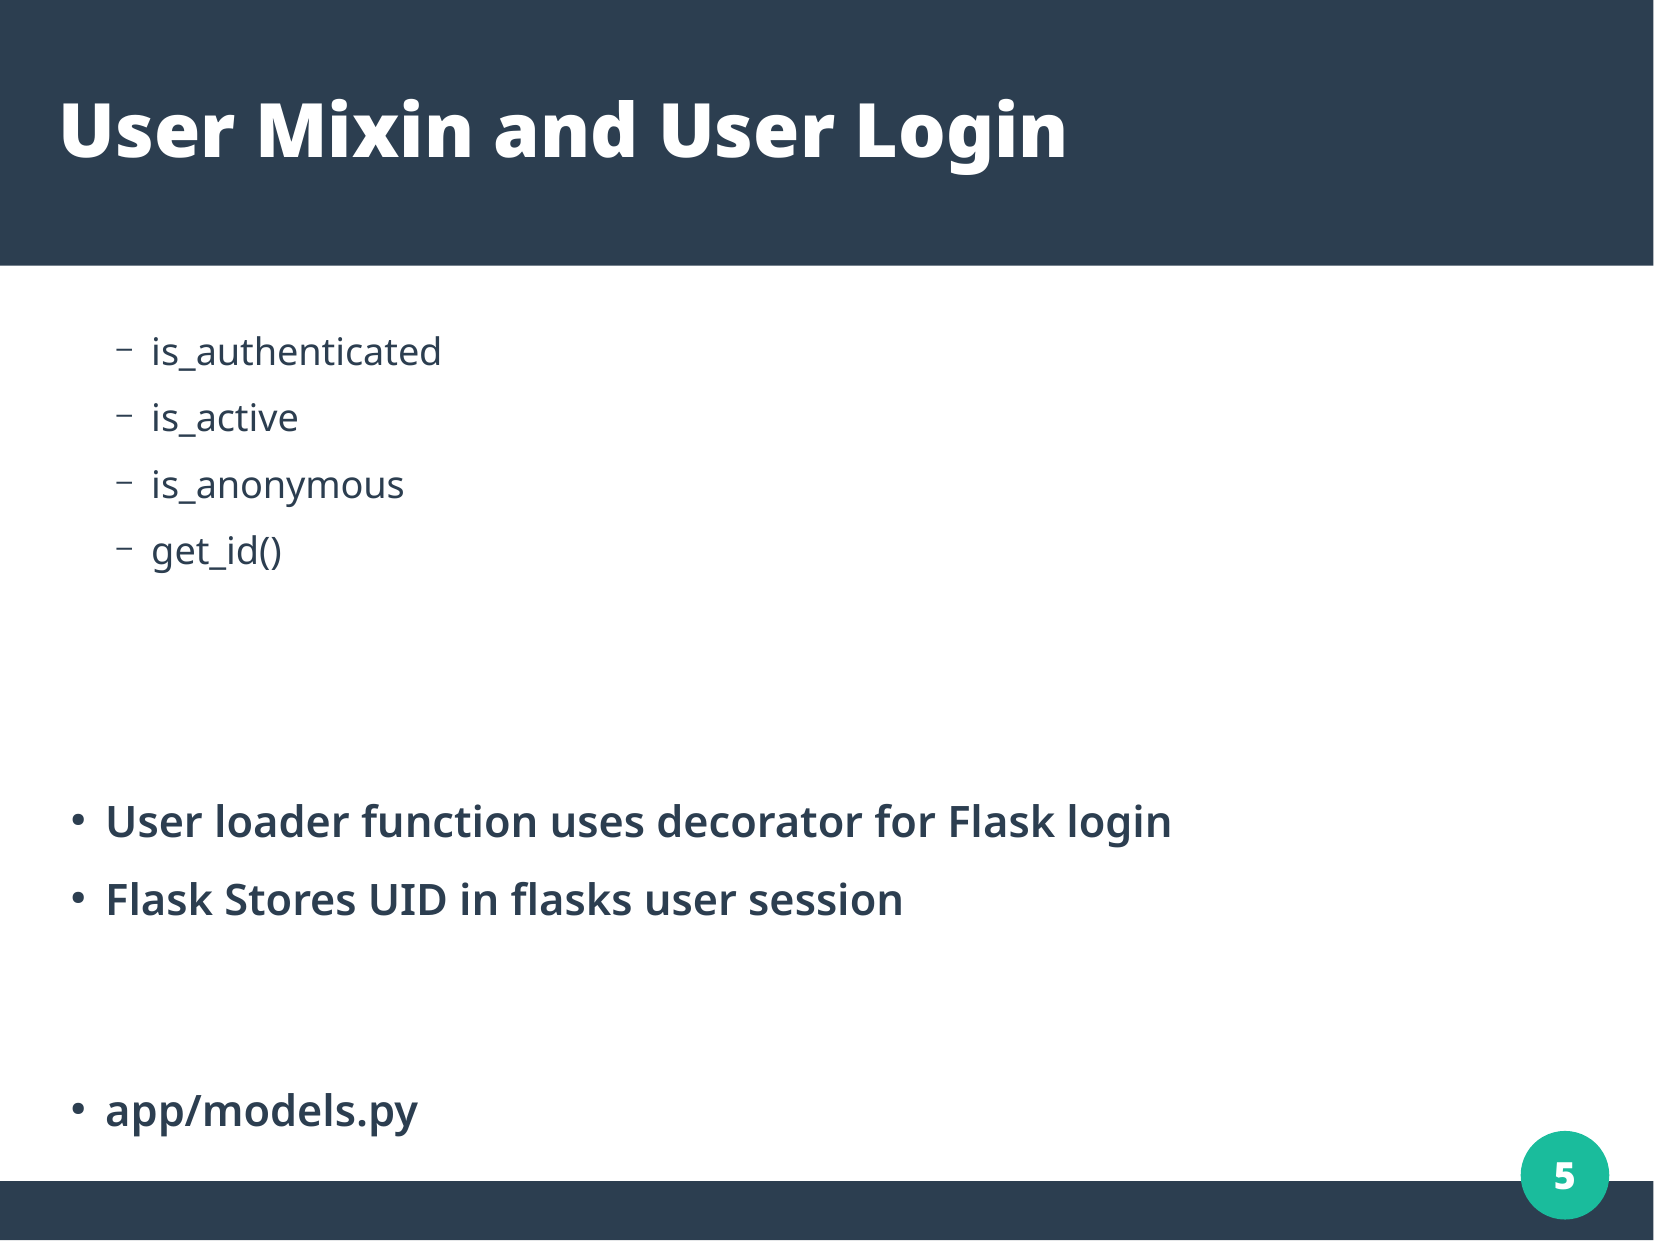

# User Mixin and User Login
is_authenticated
is_active
is_anonymous
get_id()
User loader function uses decorator for Flask login
Flask Stores UID in flasks user session
app/models.py
5